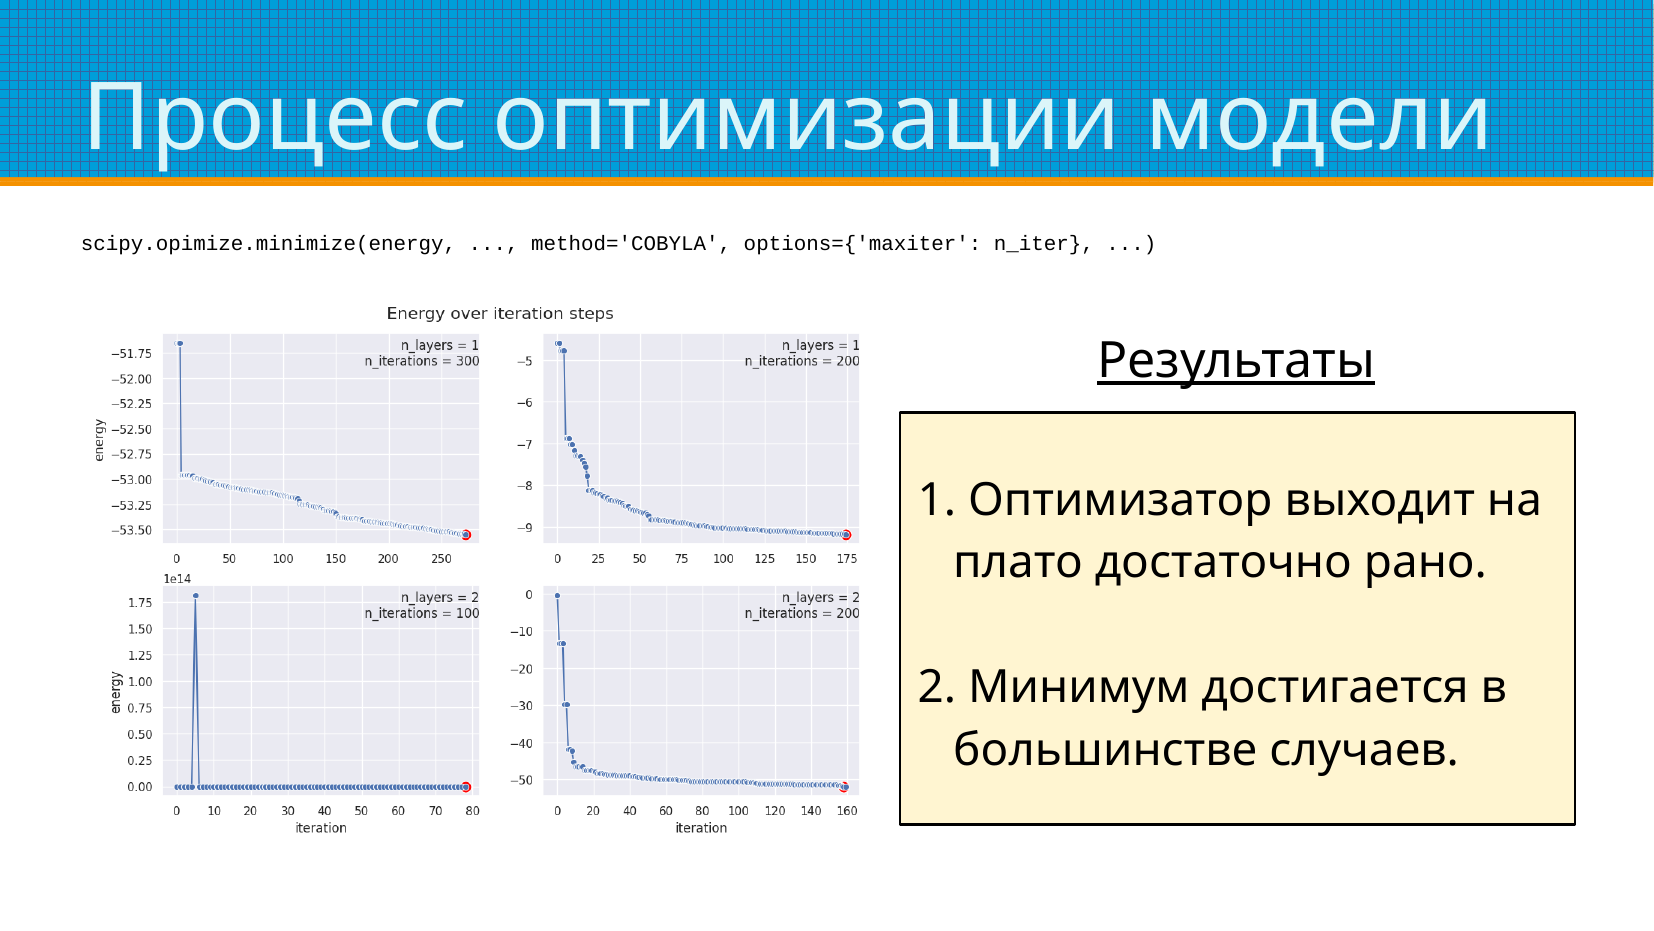

# Процесс оптимизации модели
scipy.opimize.minimize(energy, ..., method='COBYLA', options={'maxiter': n_iter}, ...)
Результаты
 Оптимизатор выходит на плато достаточно рано.
 Минимум достигается в большинстве случаев.